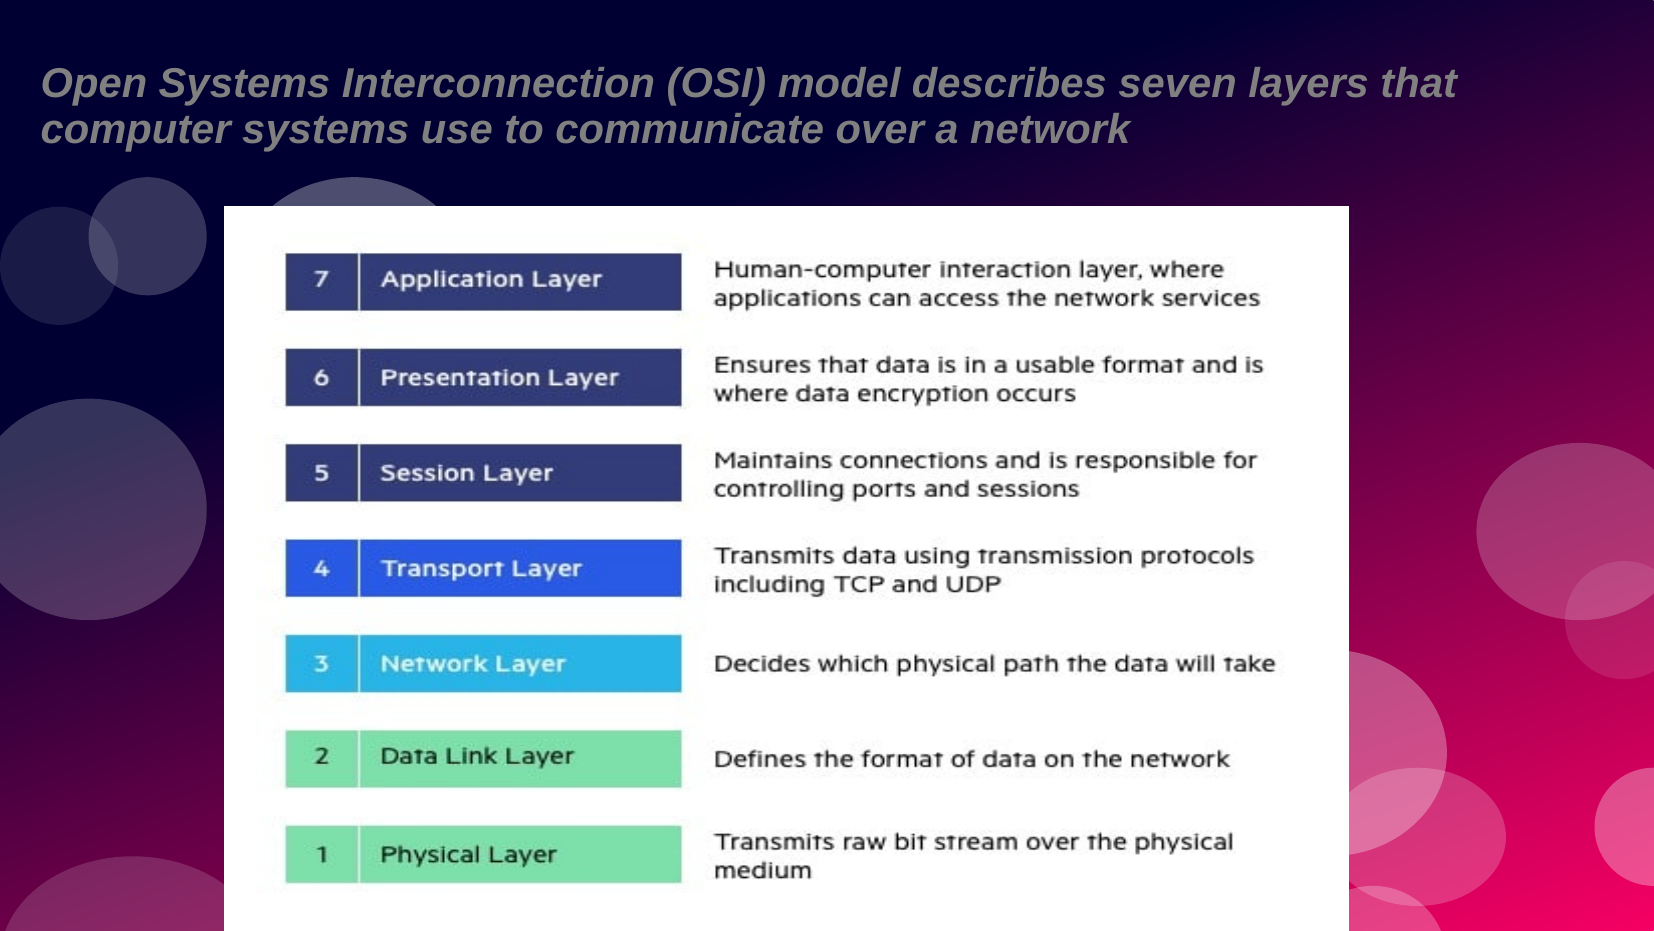

Open Systems Interconnection (OSI) model describes seven layers that computer systems use to communicate over a network